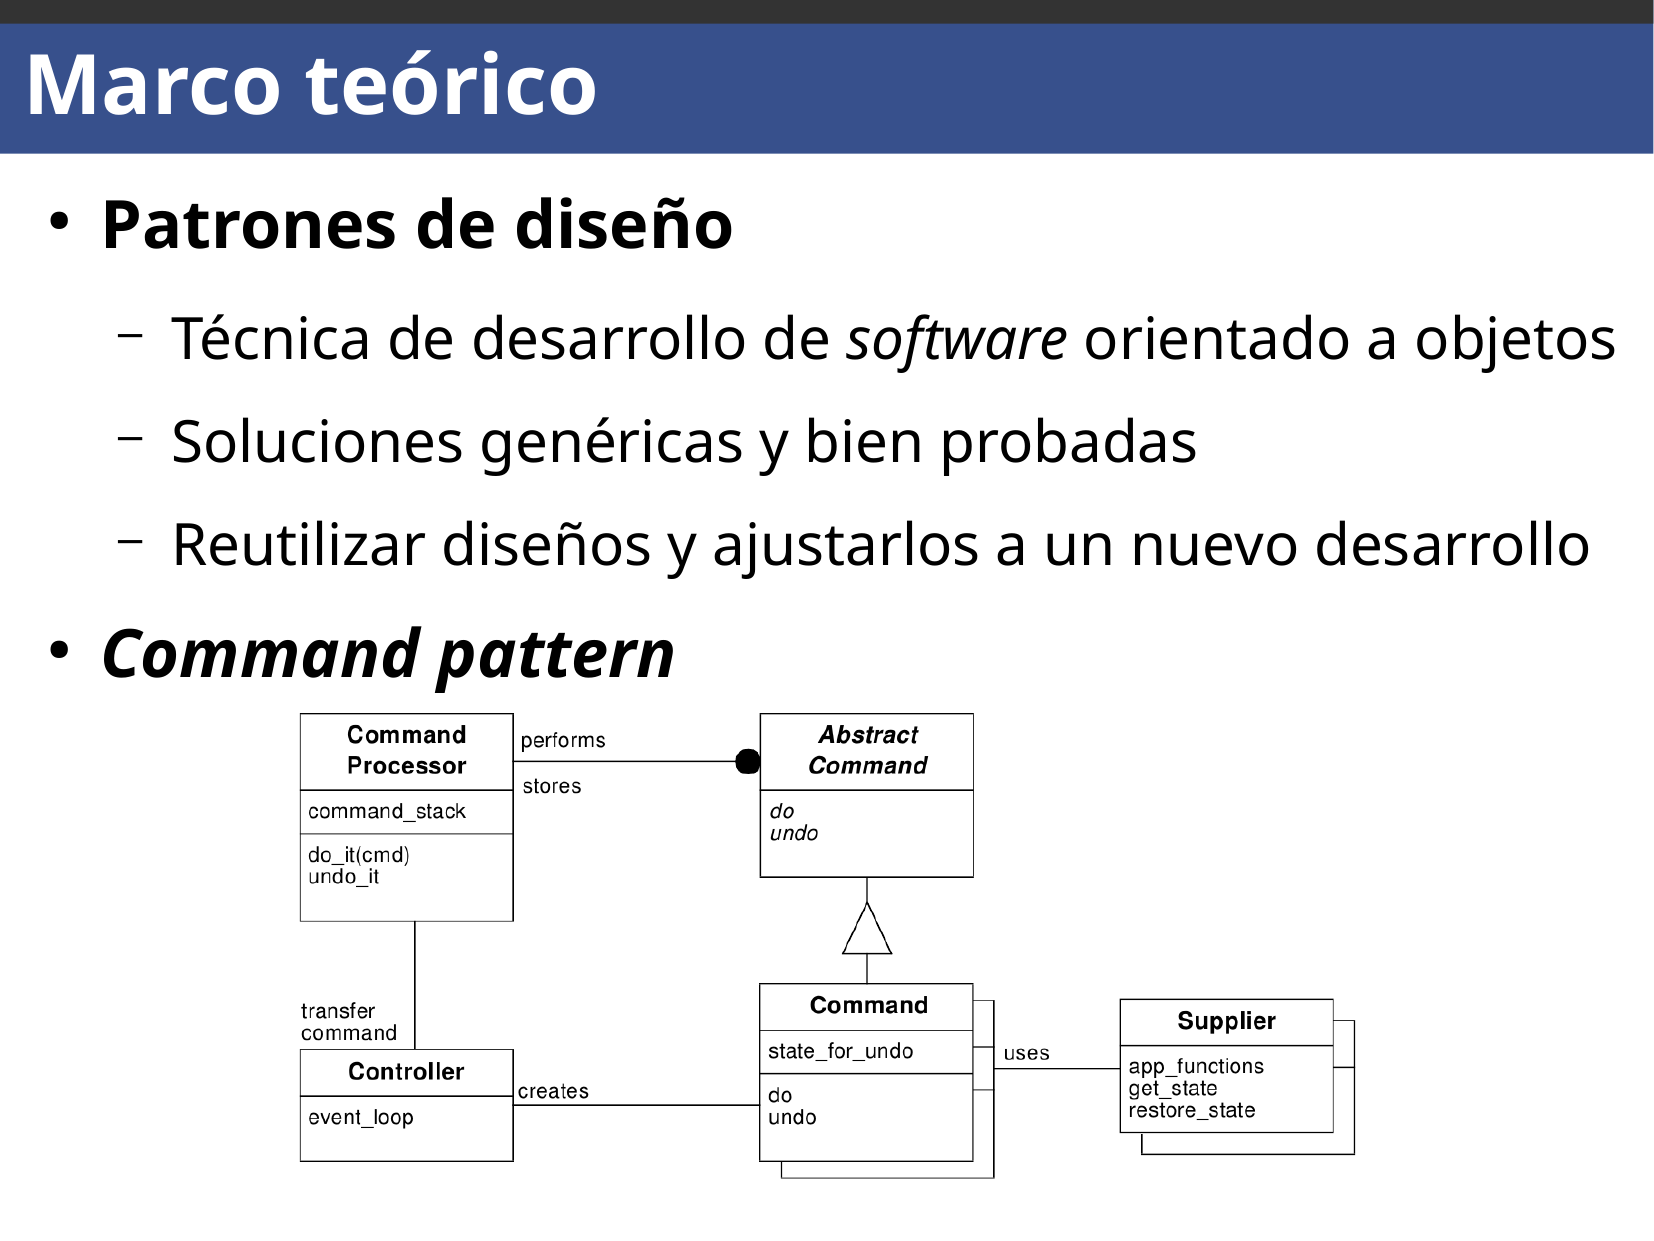

# Marco teórico
Patrones de diseño
Técnica de desarrollo de software orientado a objetos
Soluciones genéricas y bien probadas
Reutilizar diseños y ajustarlos a un nuevo desarrollo
Command pattern